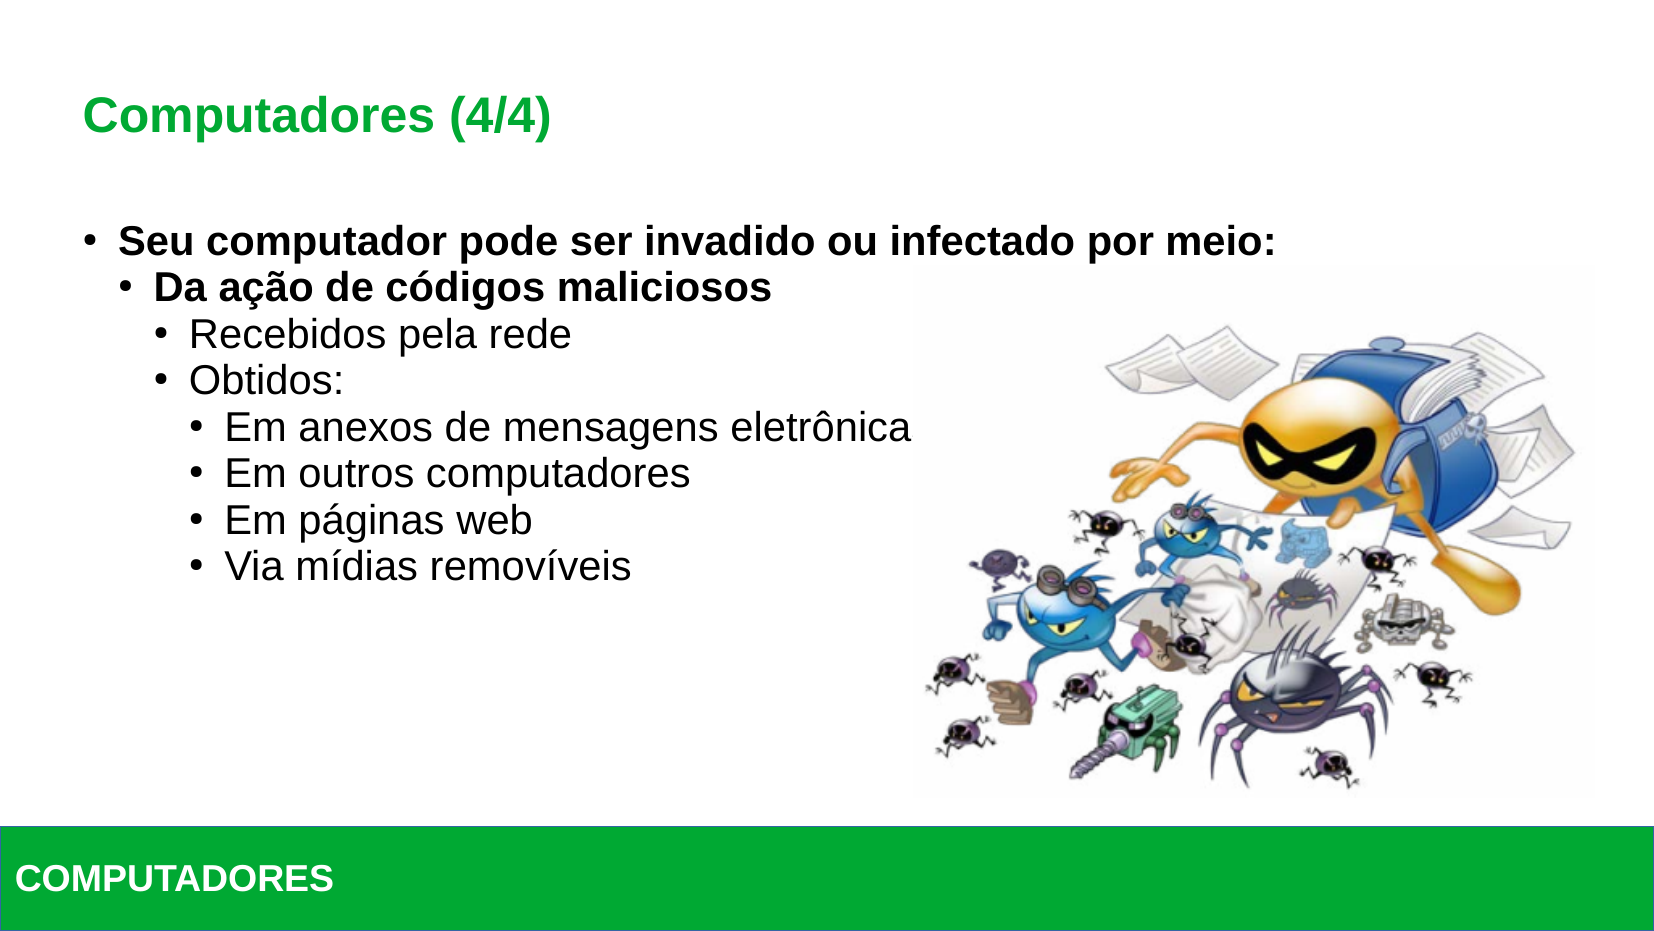

# Computadores (4/4)
Seu computador pode ser invadido ou infectado por meio:
Da ação de códigos maliciosos
Recebidos pela rede
Obtidos:
Em anexos de mensagens eletrônicas
Em outros computadores
Em páginas web
Via mídias removíveis
COMPUTADORES